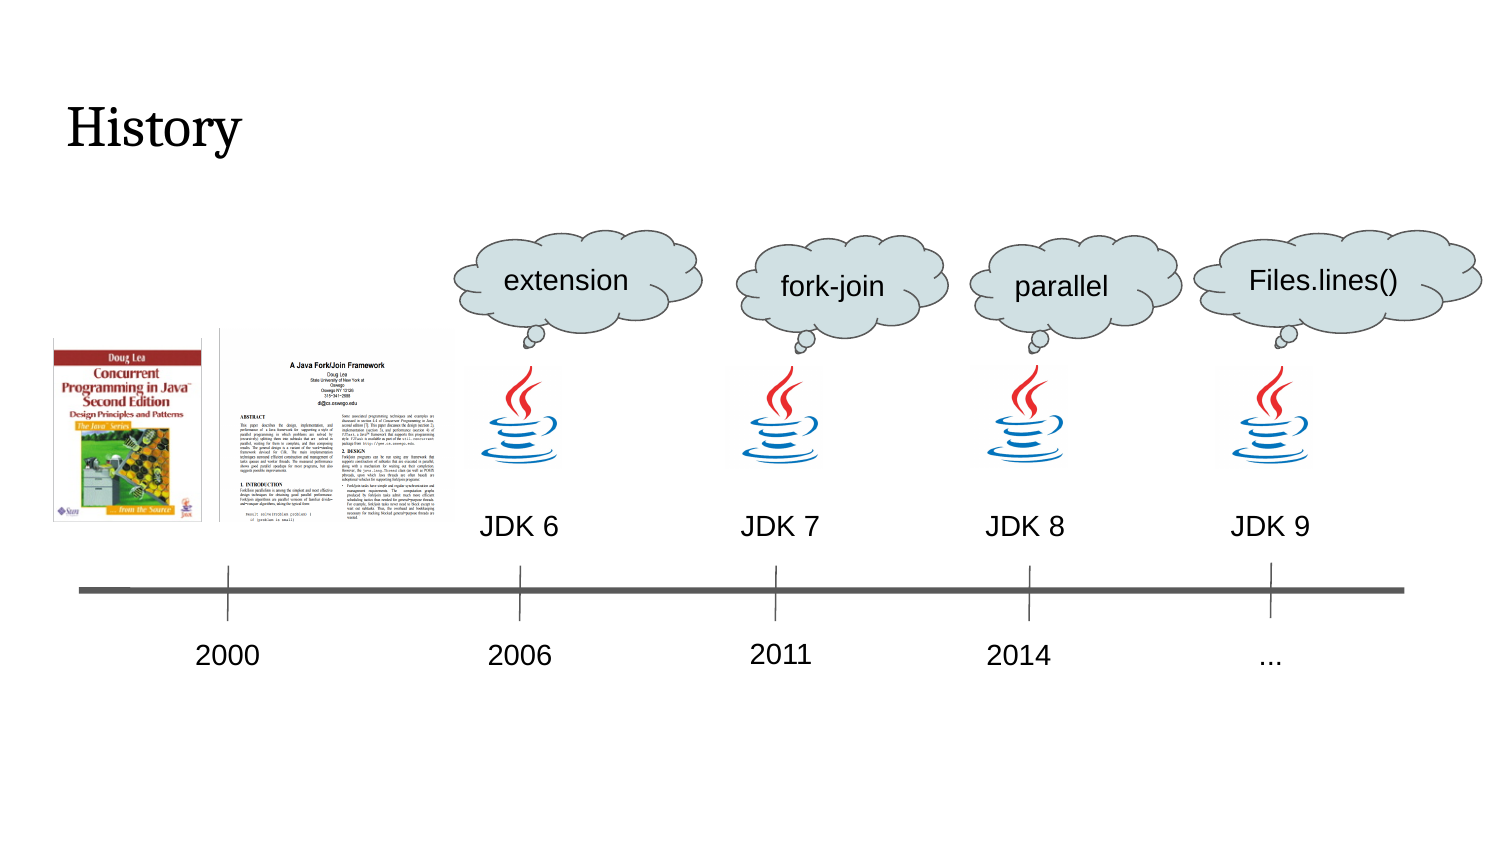

# History
extension
Files.lines()
fork-join
parallel
JDK 8
JDK 6
JDK 7
JDK 9
2011
2000
2006
2014
...